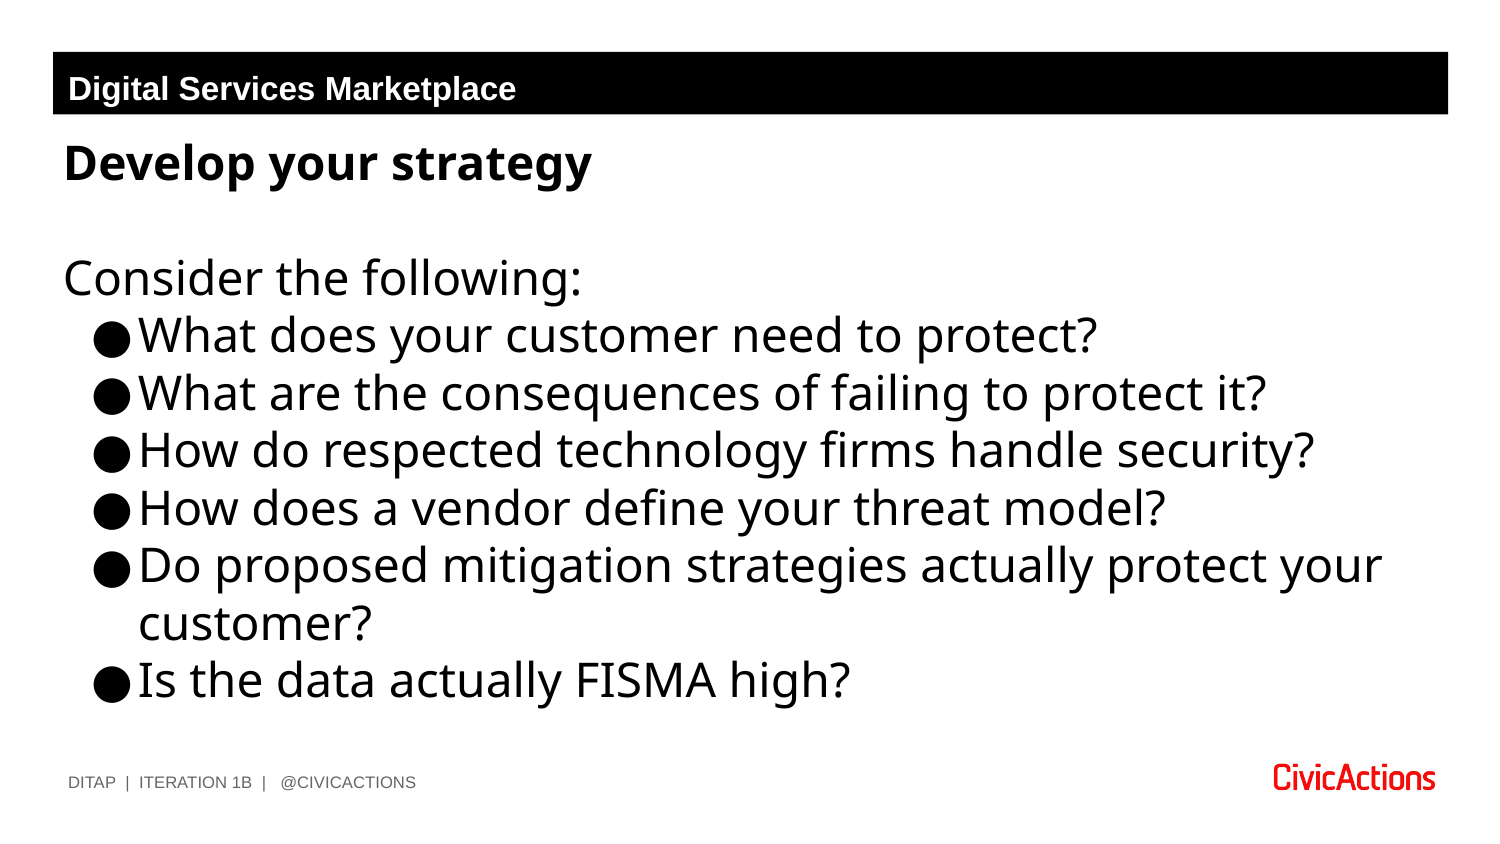

Digital Services Marketplace
Develop your strategy
Consider the following:
What does your customer need to protect?
What are the consequences of failing to protect it?
How do respected technology firms handle security?
How does a vendor define your threat model?
Do proposed mitigation strategies actually protect your customer?
Is the data actually FISMA high?